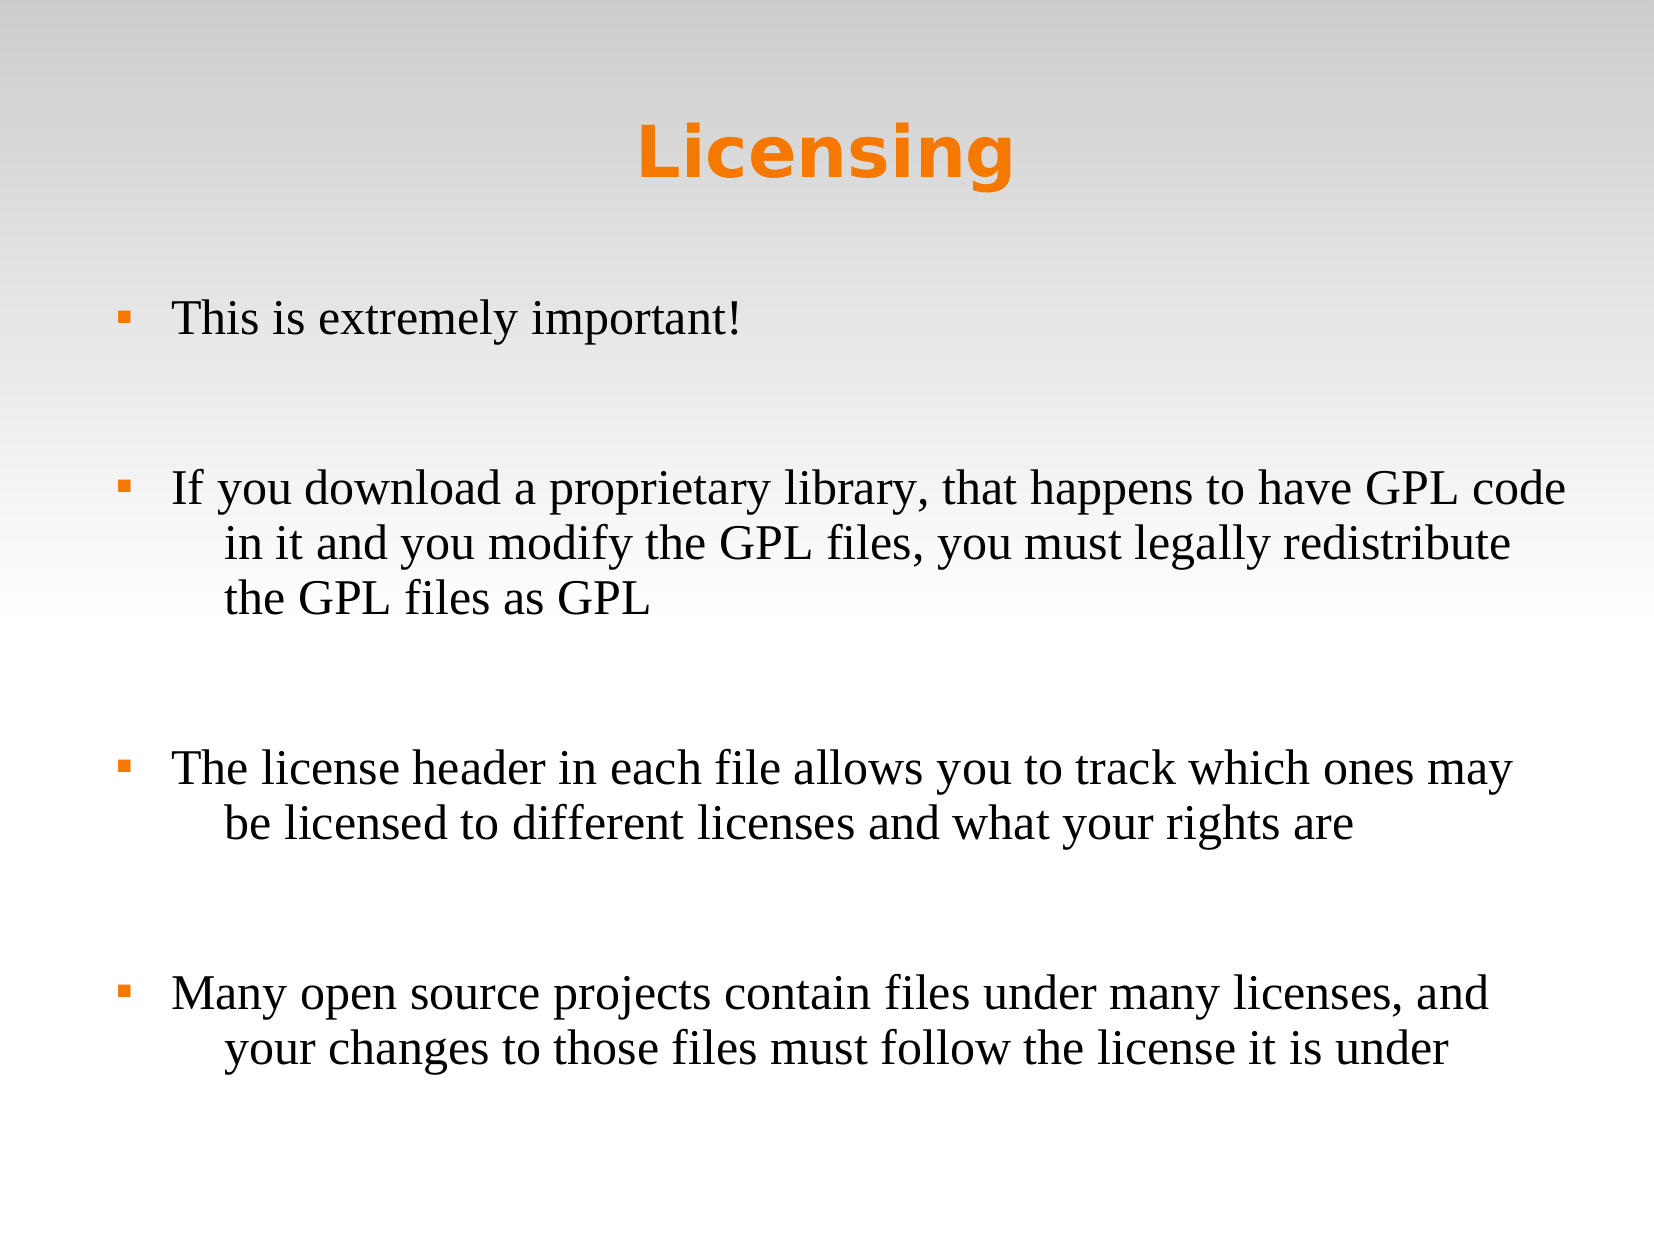

# Licensing
This is extremely important!
If you download a proprietary library, that happens to have GPL code in it and you modify the GPL files, you must legally redistribute the GPL files as GPL
The license header in each file allows you to track which ones may be licensed to different licenses and what your rights are
Many open source projects contain files under many licenses, and your changes to those files must follow the license it is under